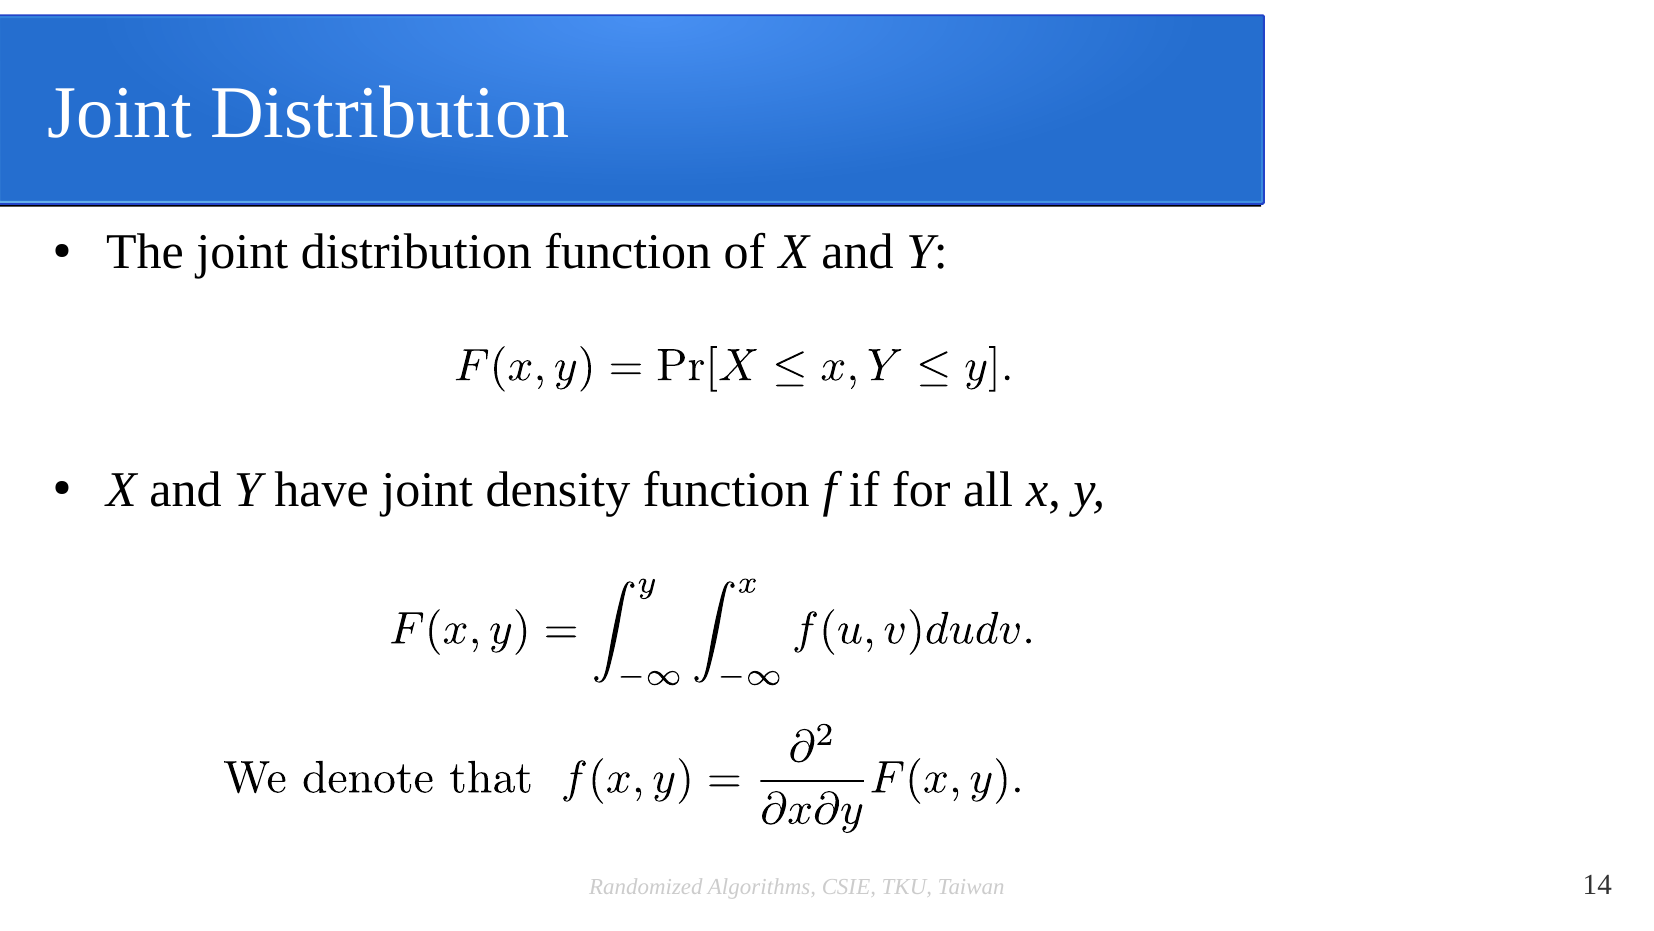

# Joint Distribution
The joint distribution function of X and Y:
X and Y have joint density function f if for all x, y,
14
Randomized Algorithms, CSIE, TKU, Taiwan